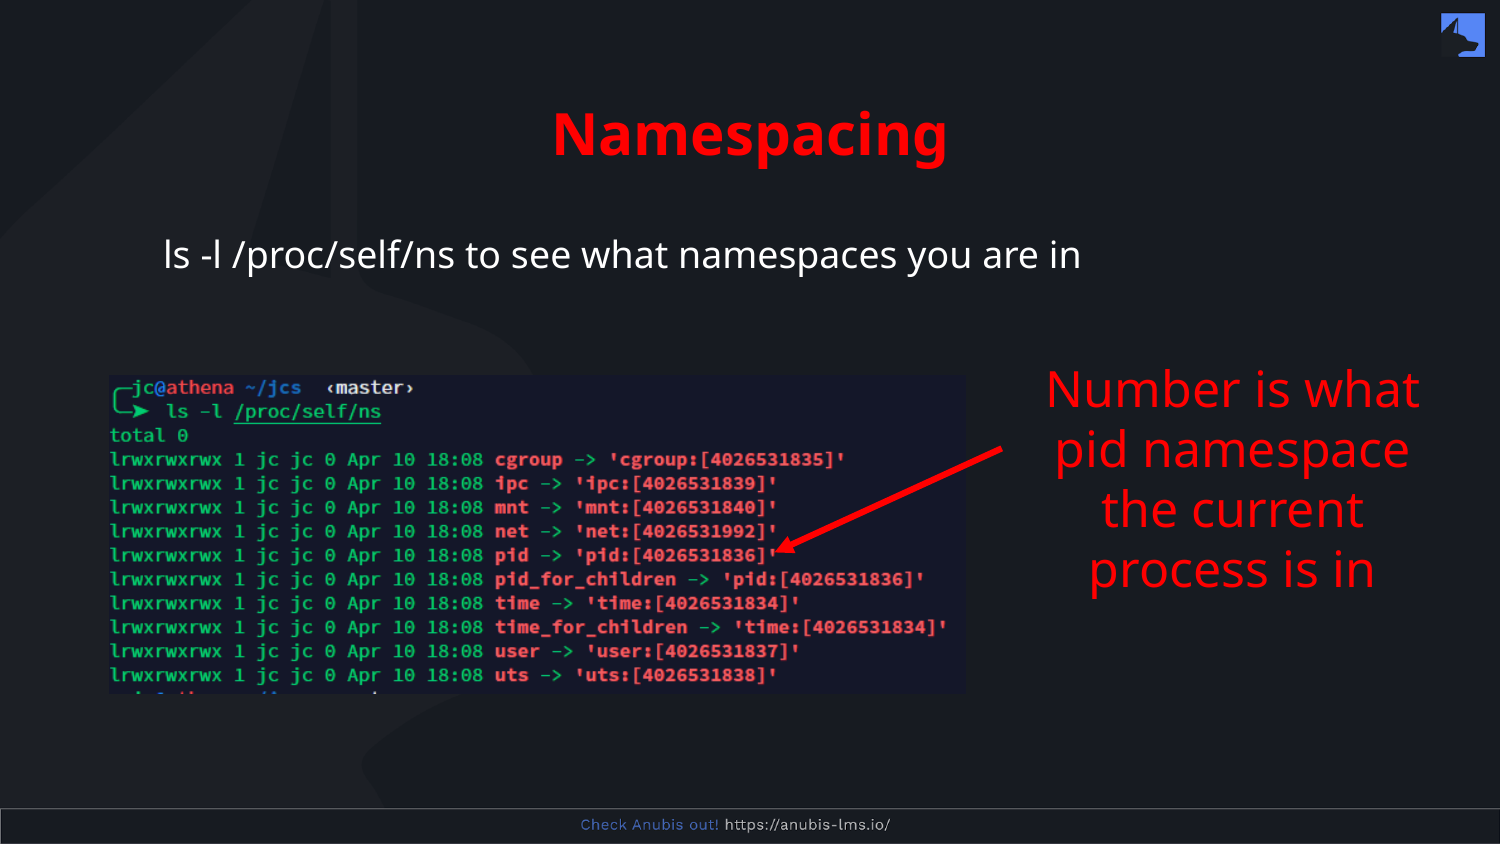

# Namespacing
ls -l /proc/self/ns to see what namespaces you are in
Number is what pid namespace the current process is in